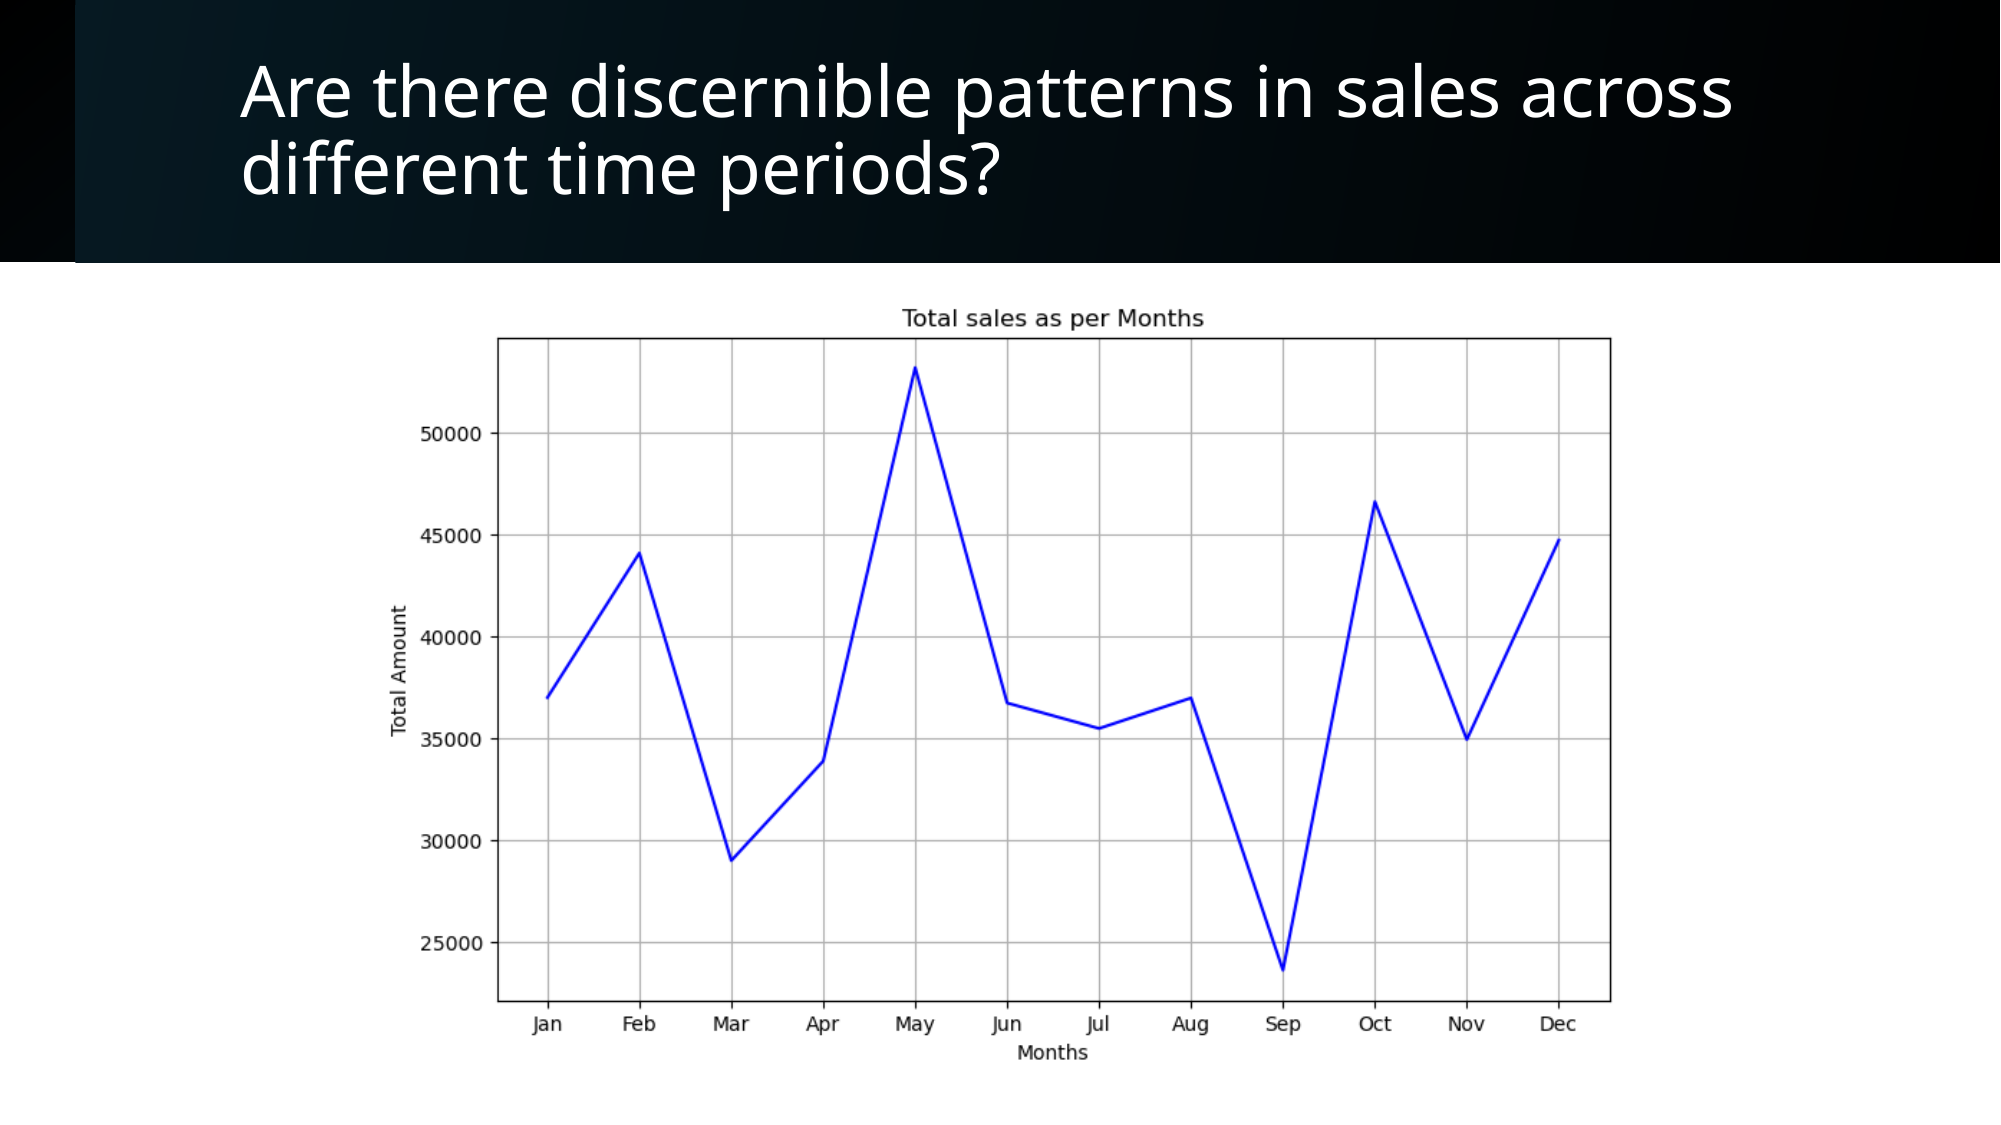

# Are there discernible patterns in sales across different time periods?